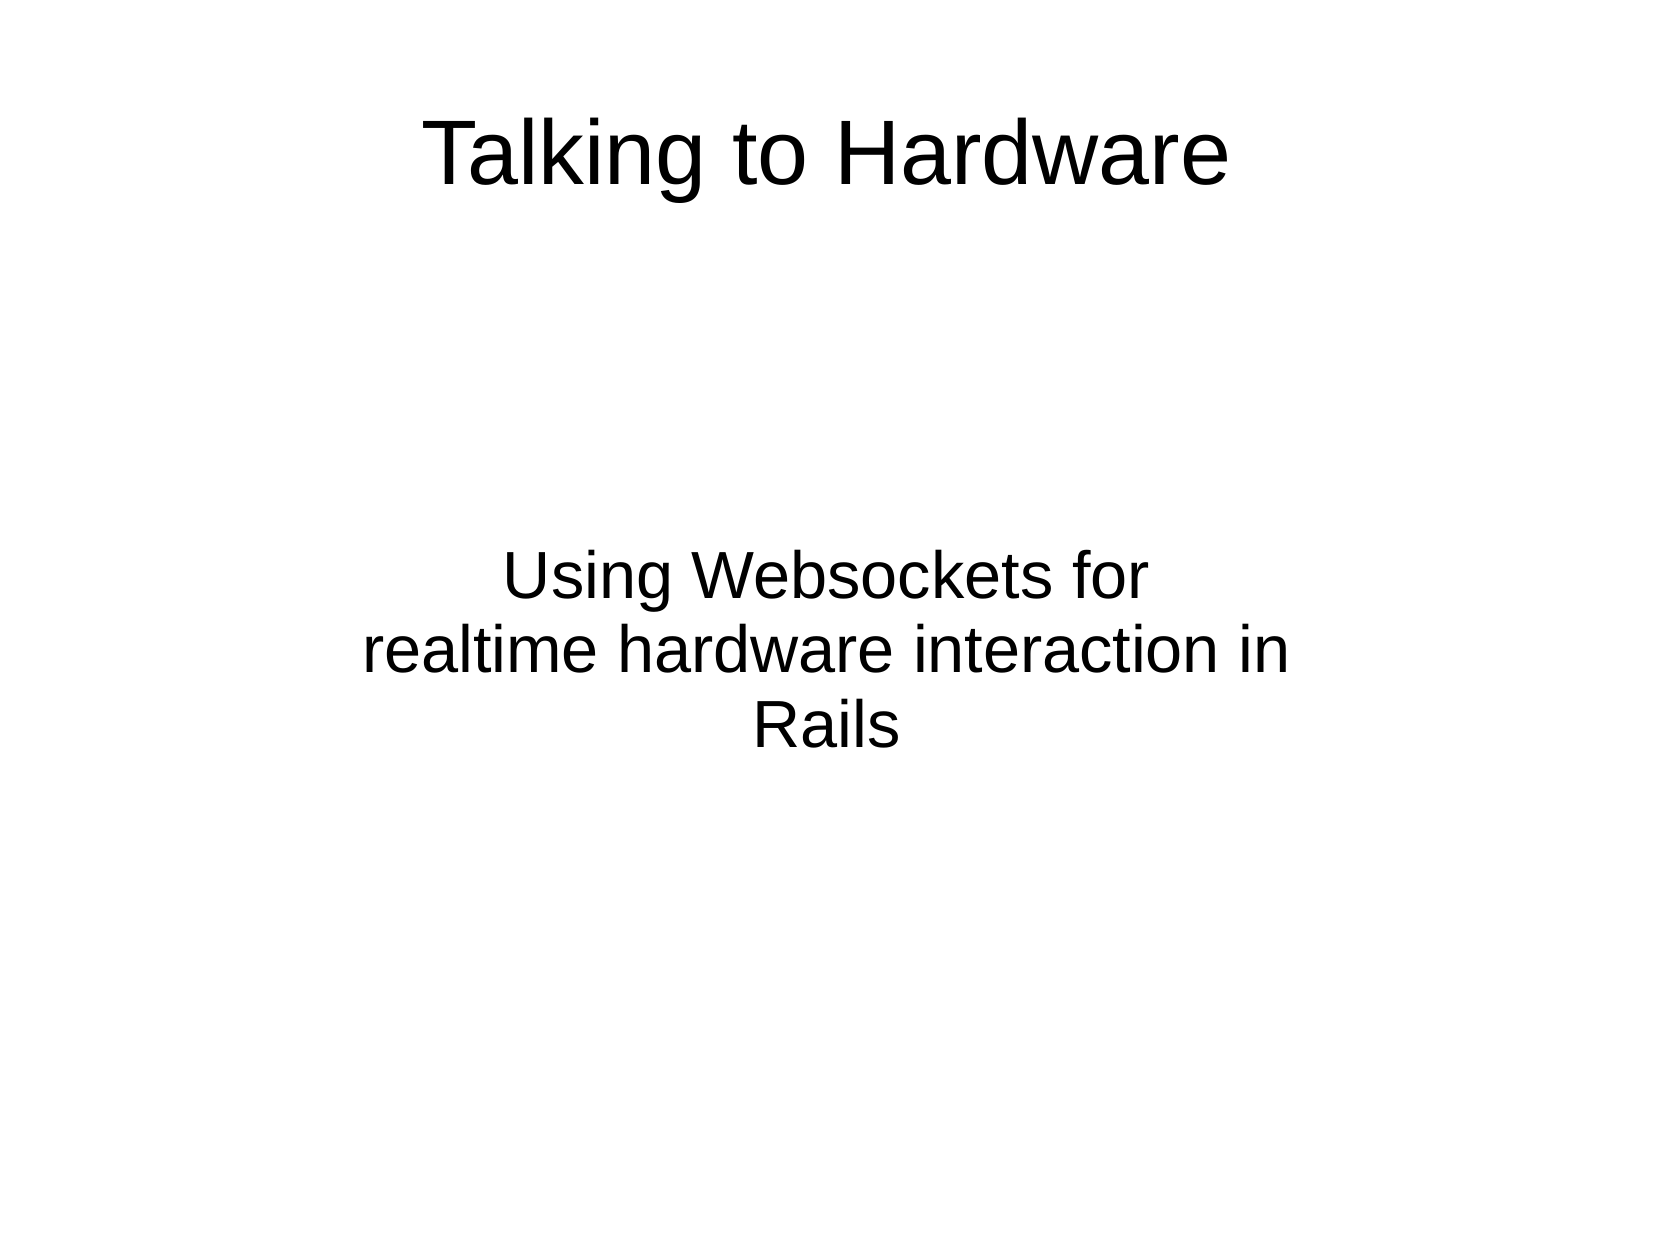

# Talking to Hardware
Using Websockets for
realtime hardware interaction in
Rails